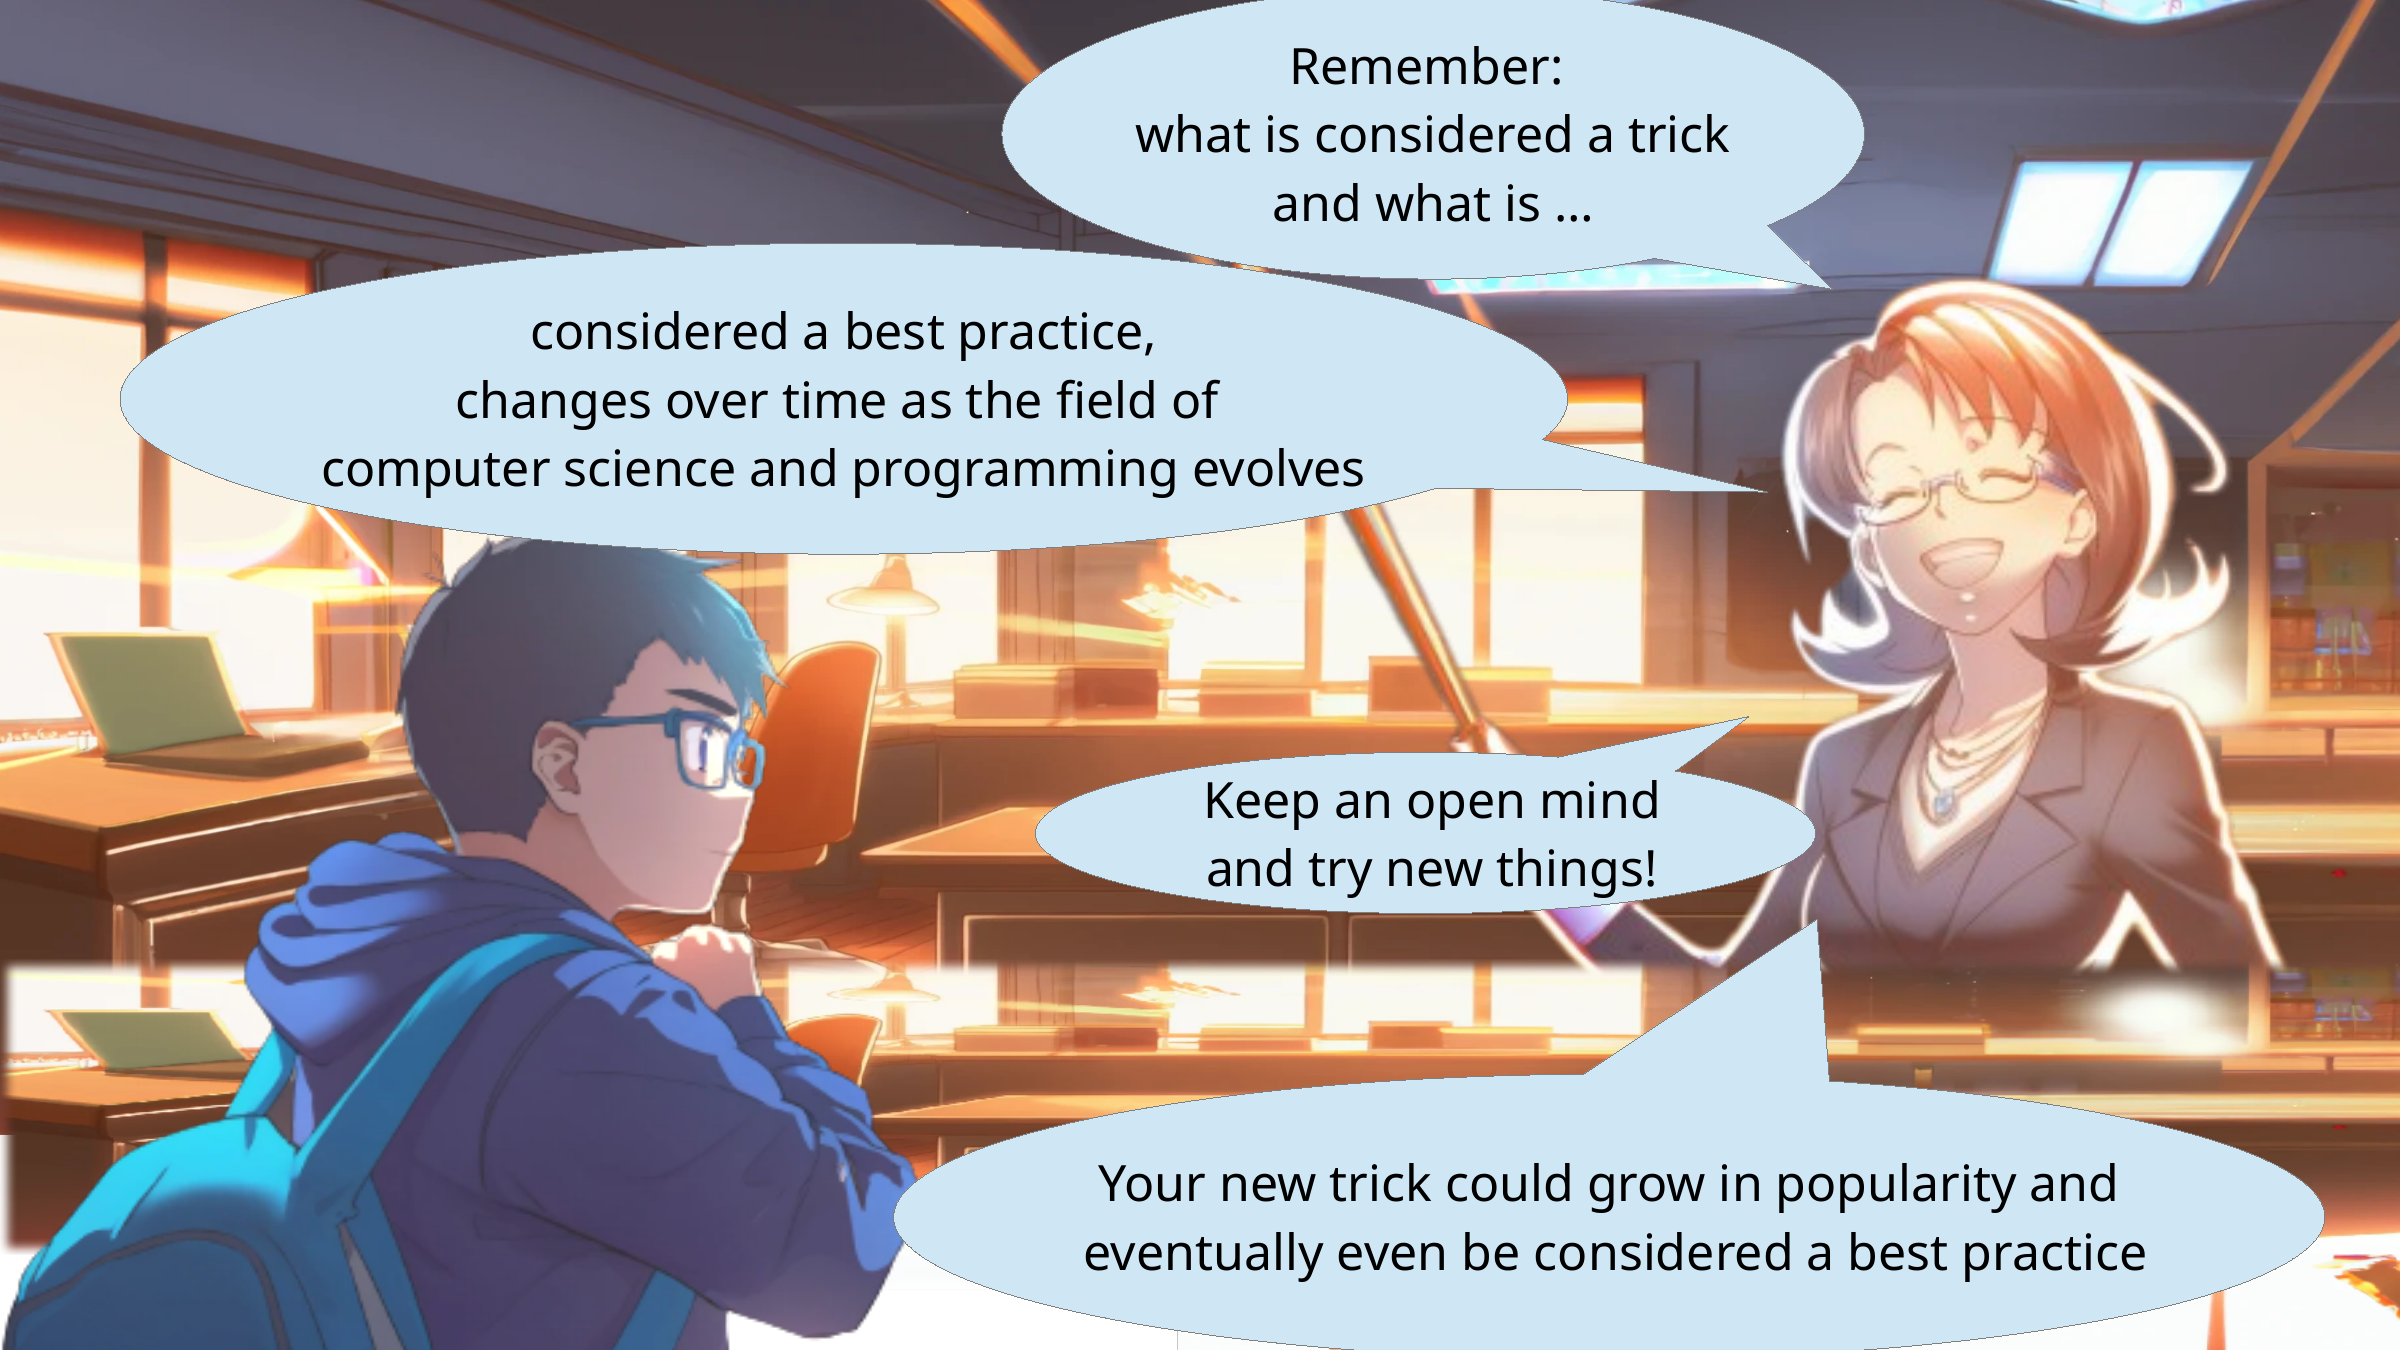

Remember:
what is considered a trick
and what is …
considered a best practice,
changes over time as the field of
computer science and programming evolves
 Keep an open mind
 and try new things!
Your new trick could grow in popularity and
 eventually even be considered a best practice